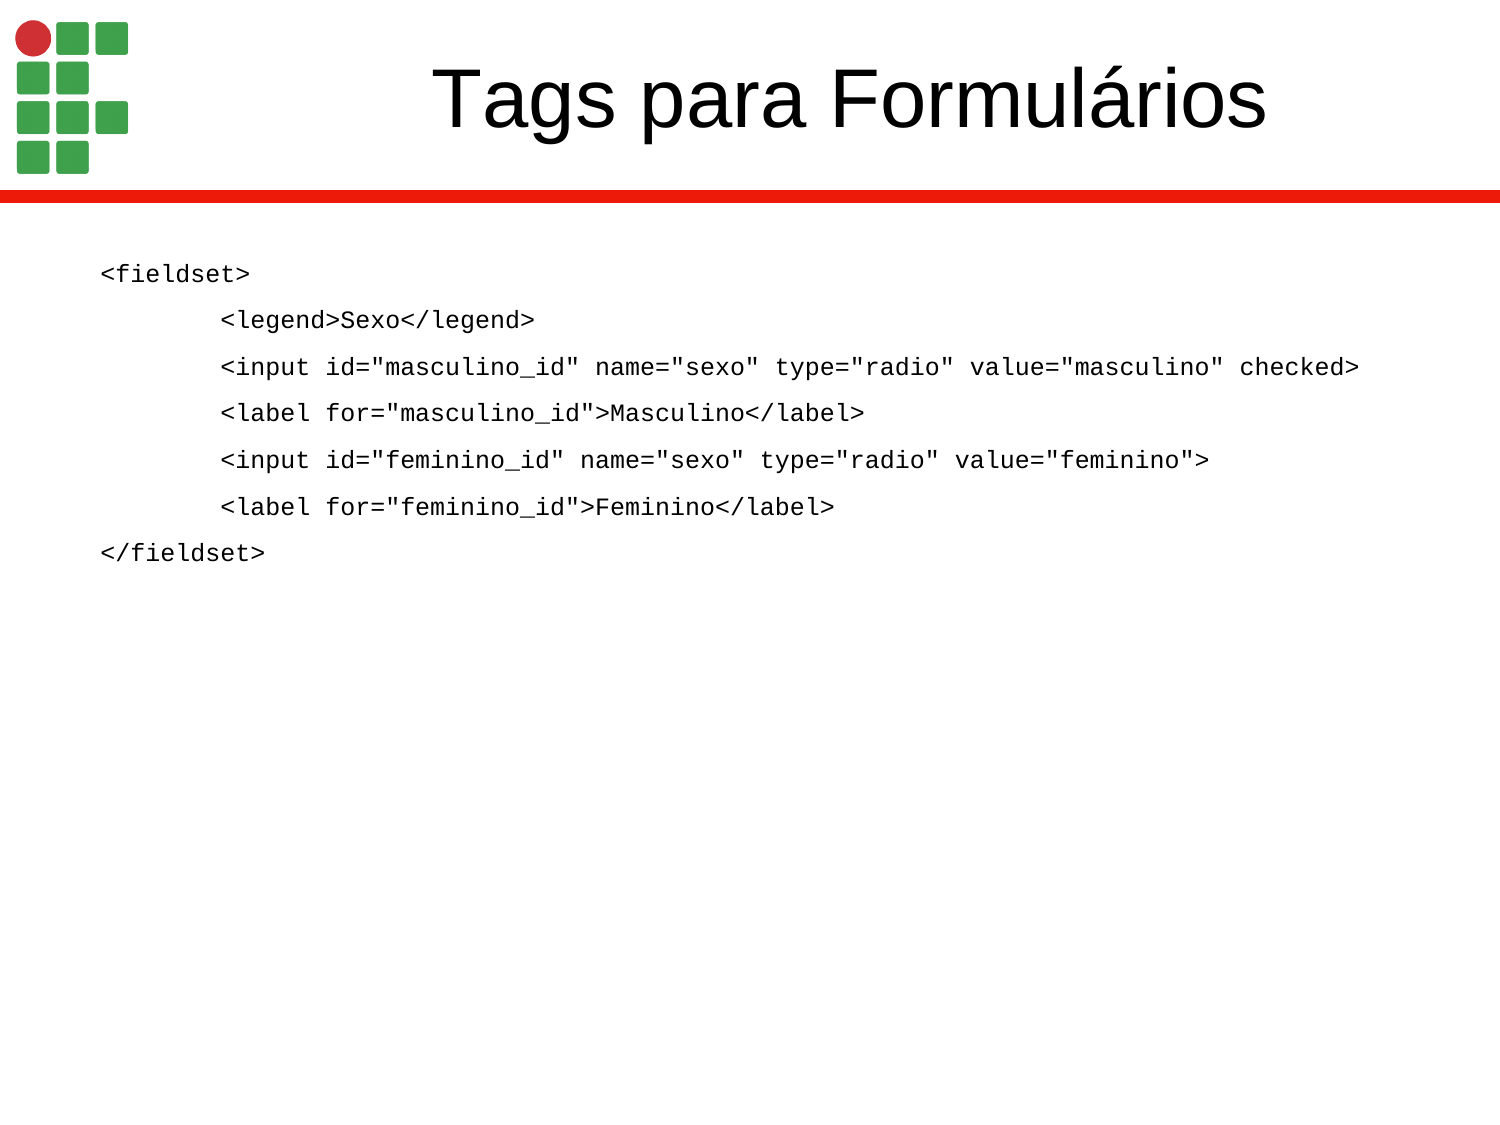

# Tags para Formulários
<fieldset>
 <legend>Sexo</legend>
 <input id="masculino_id" name="sexo" type="radio" value="masculino" checked>
 <label for="masculino_id">Masculino</label>
 <input id="feminino_id" name="sexo" type="radio" value="feminino">
 <label for="feminino_id">Feminino</label>
</fieldset>